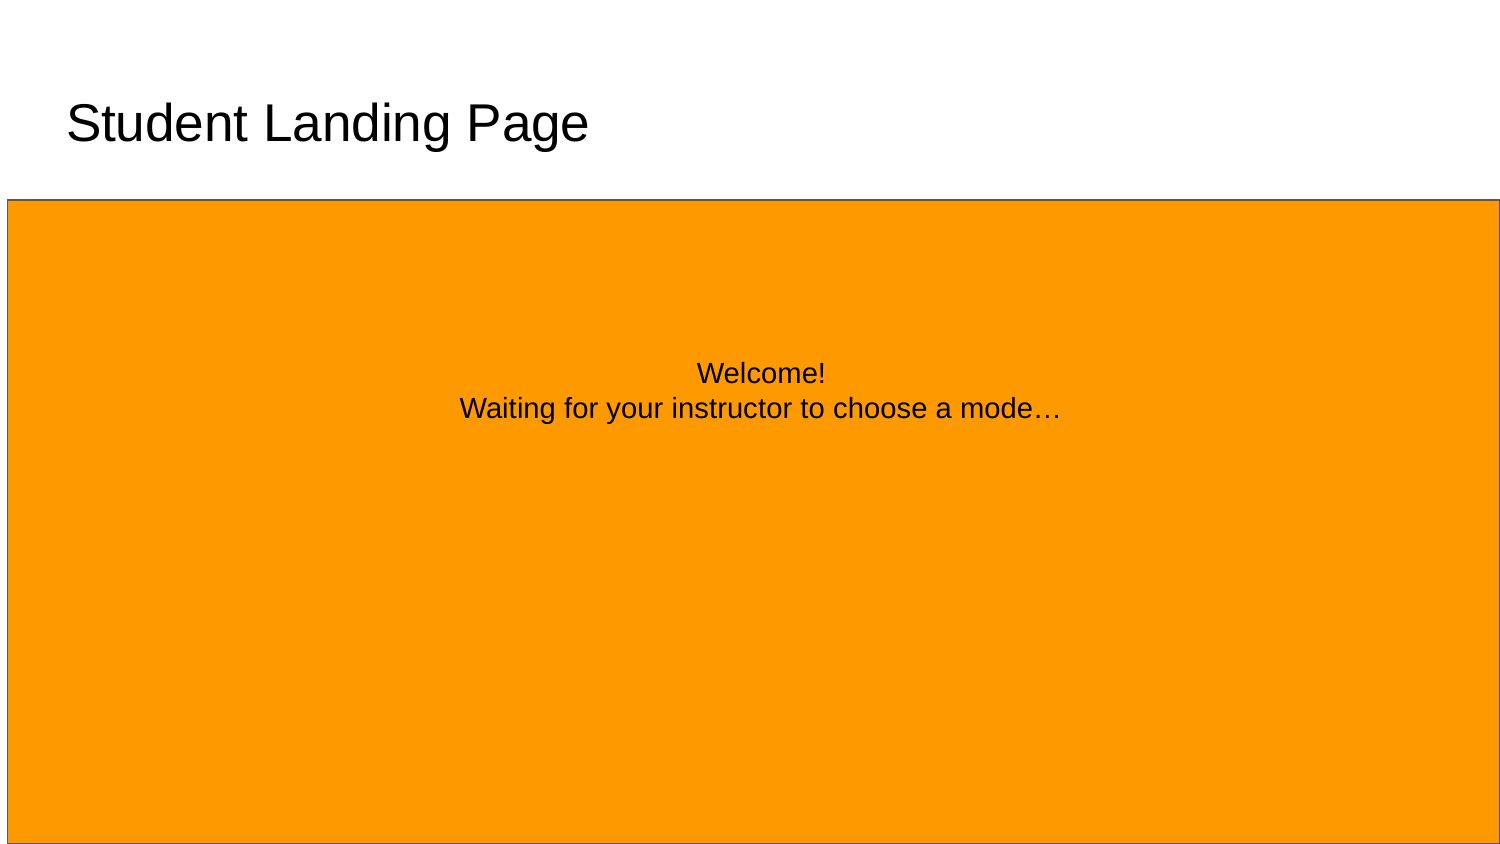

# Student Landing Page
Welcome!
Waiting for your instructor to choose a mode…